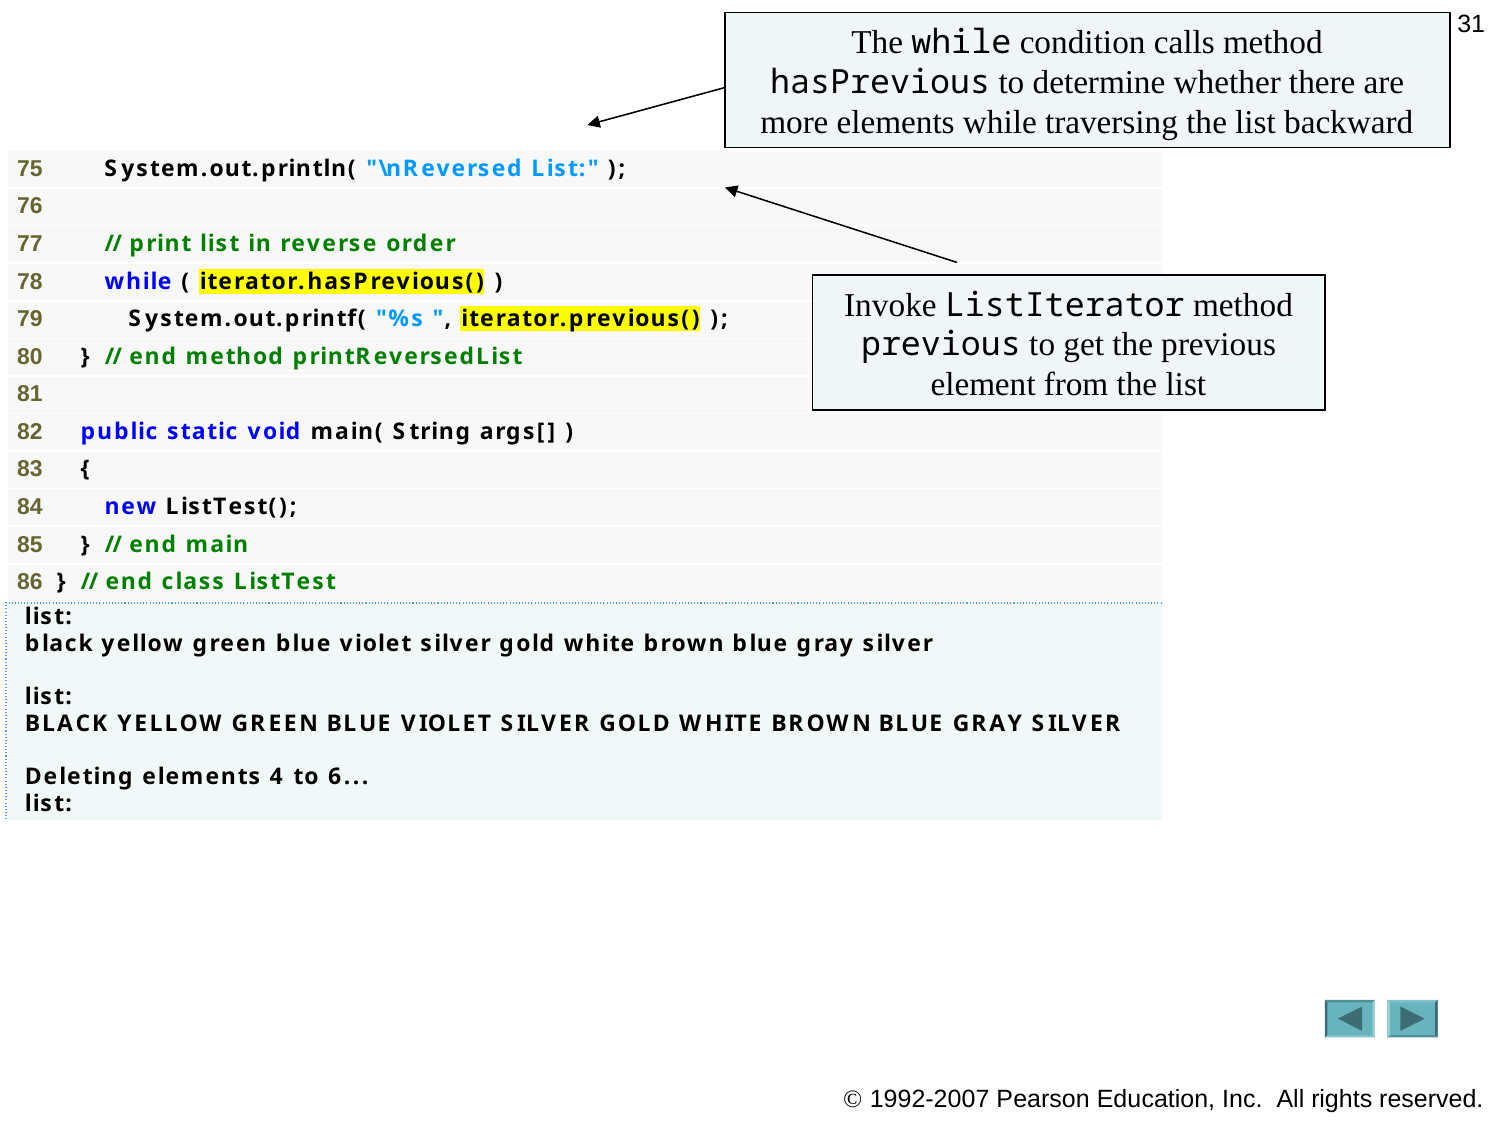

The while condition calls method hasPrevious to determine whether there are more elements while traversing the list backward
#
Invoke ListIterator method previous to get the previous element from the list